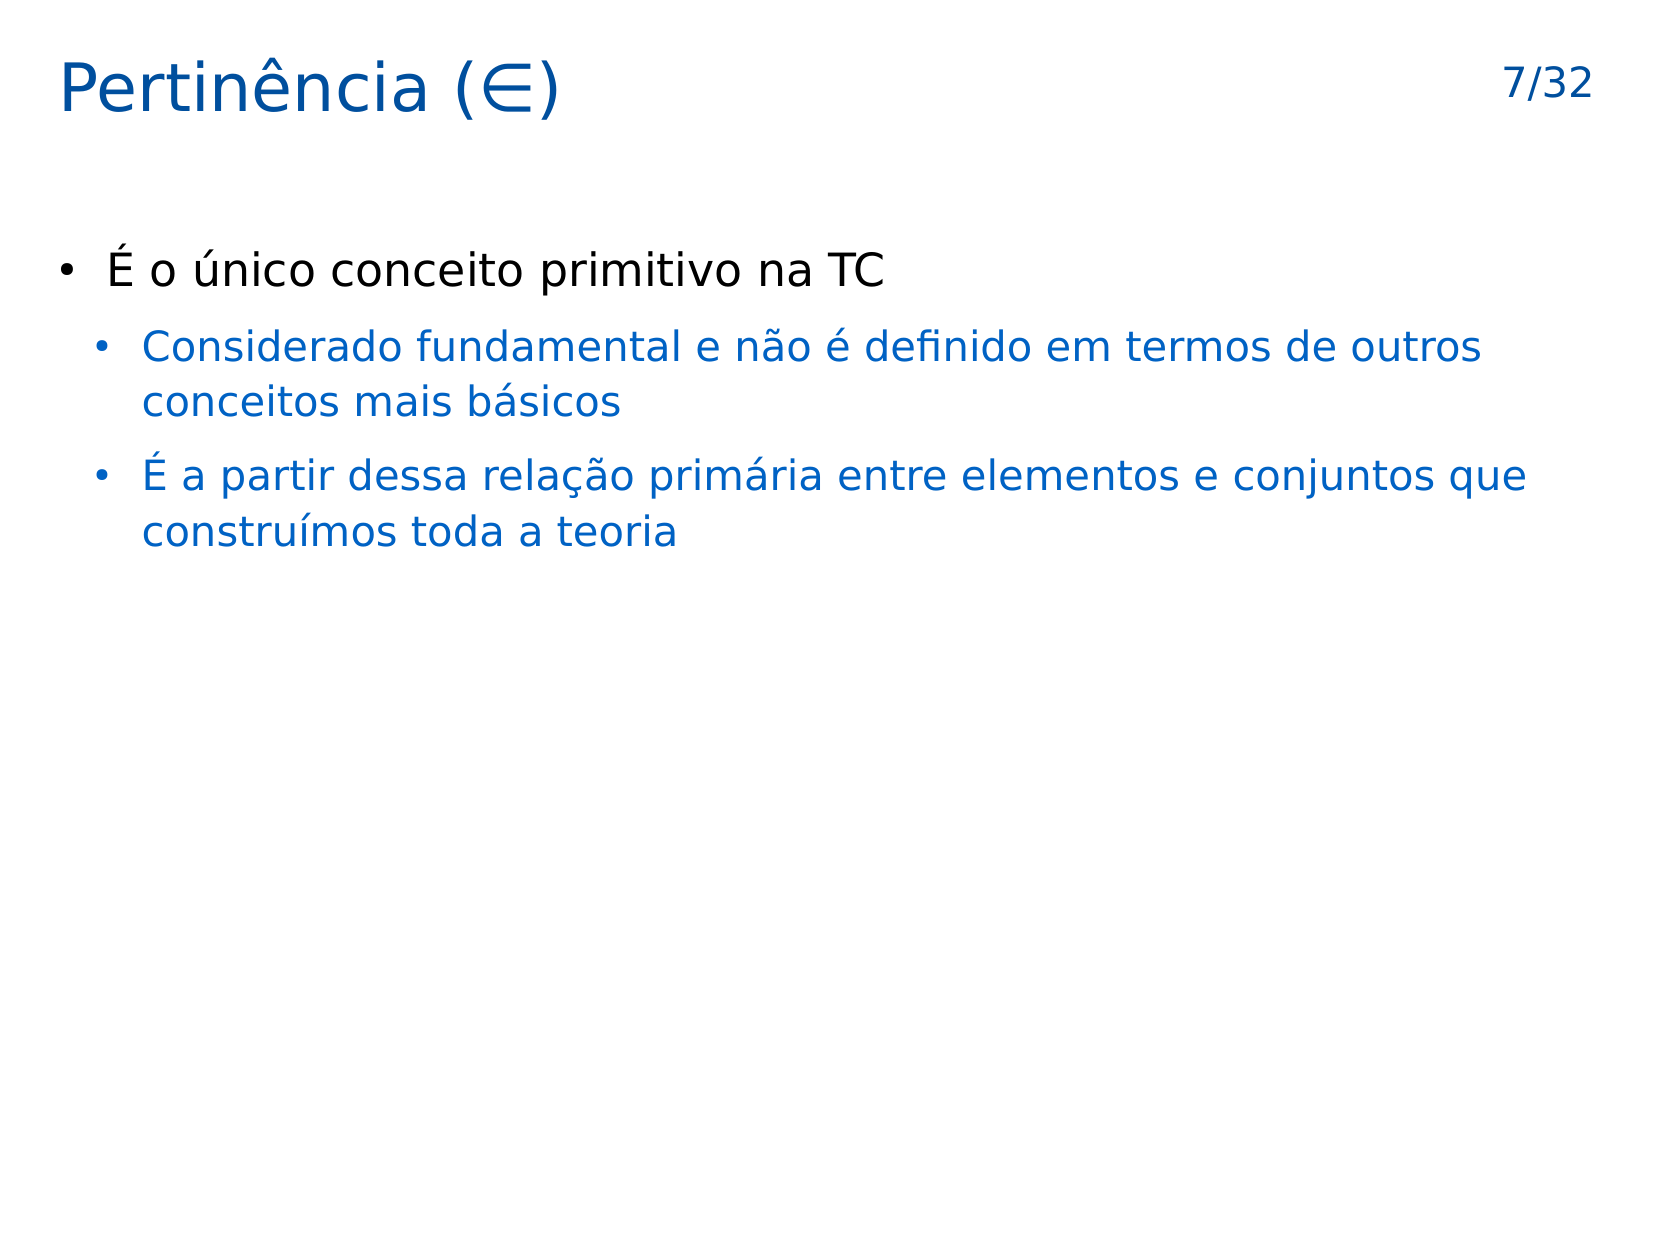

# Pertinência (∈)
7
É o único conceito primitivo na TC
Considerado fundamental e não é definido em termos de outros conceitos mais básicos
É a partir dessa relação primária entre elementos e conjuntos que construímos toda a teoria